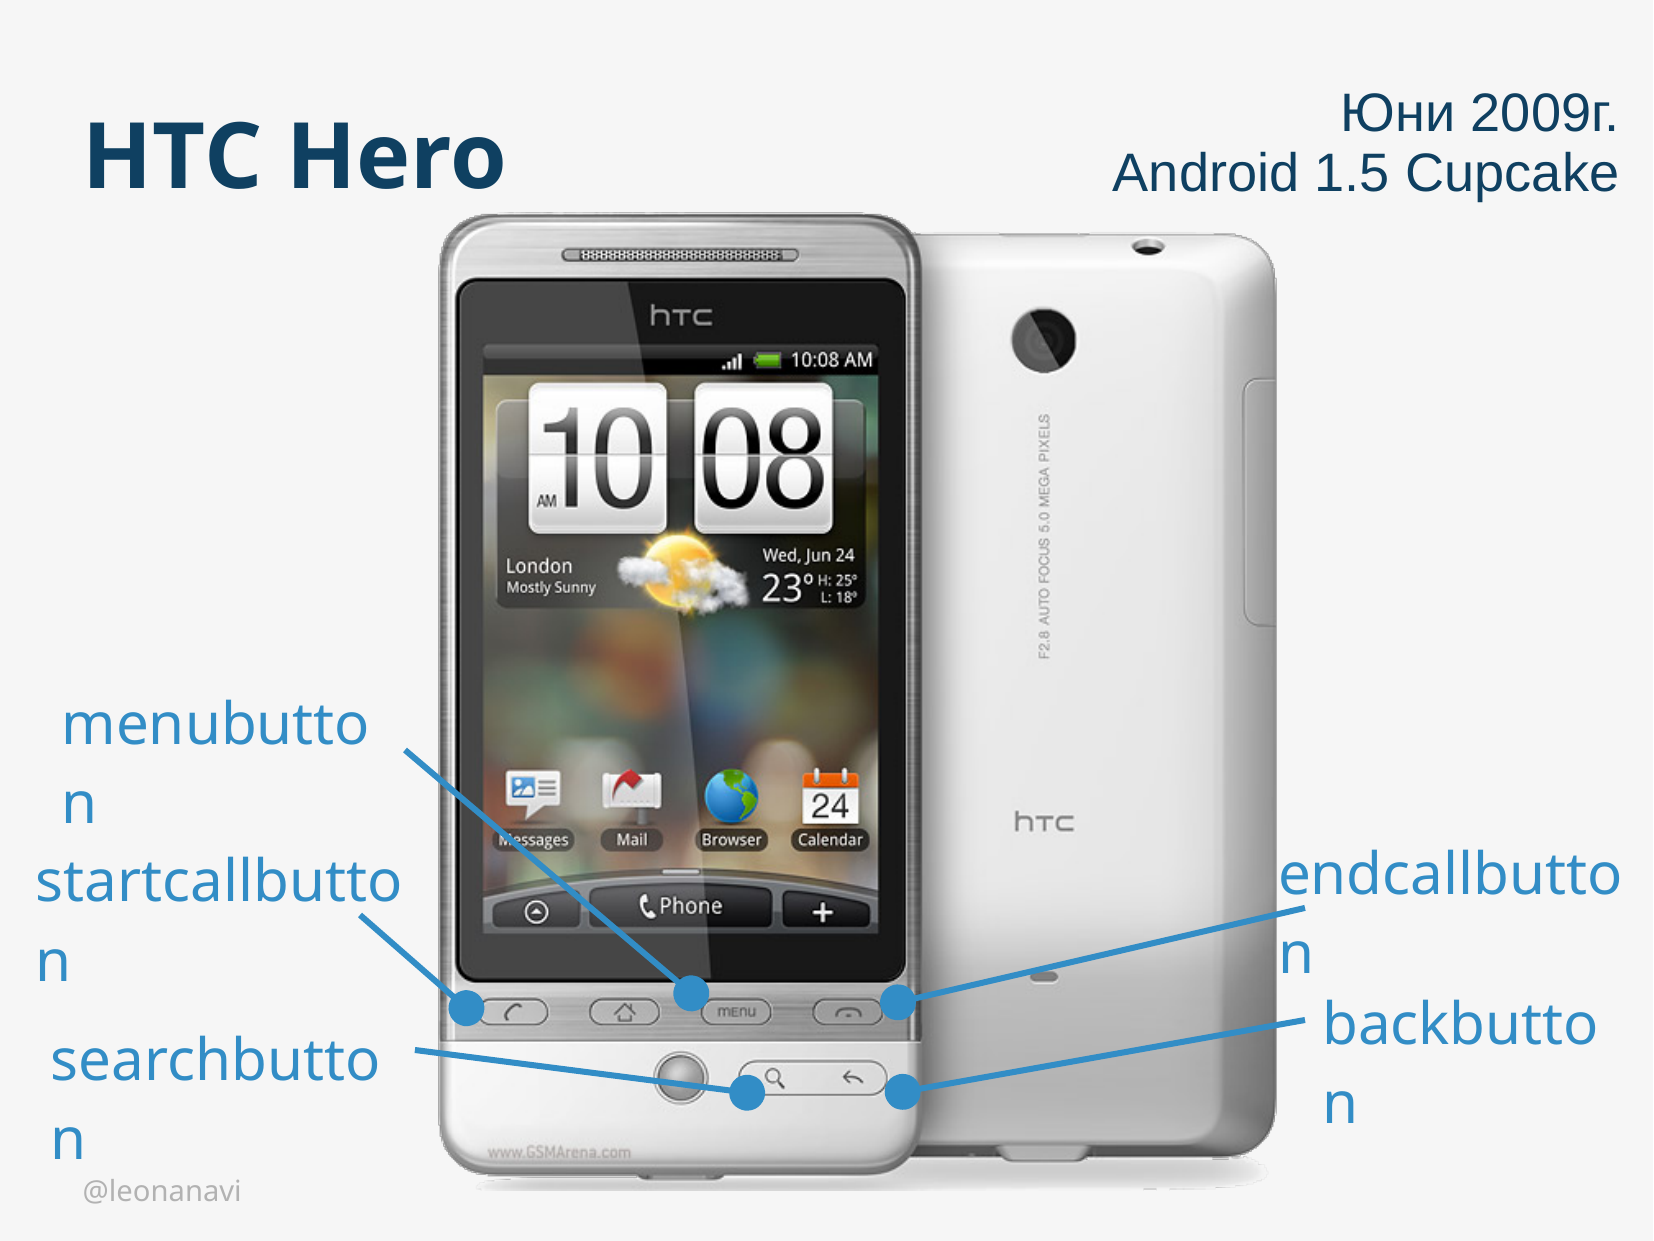

# HTC Hero
Юни 2009г.
Android 1.5 Cupcake
menubutton
endcallbutton
startcallbutton
backbutton
searchbutton